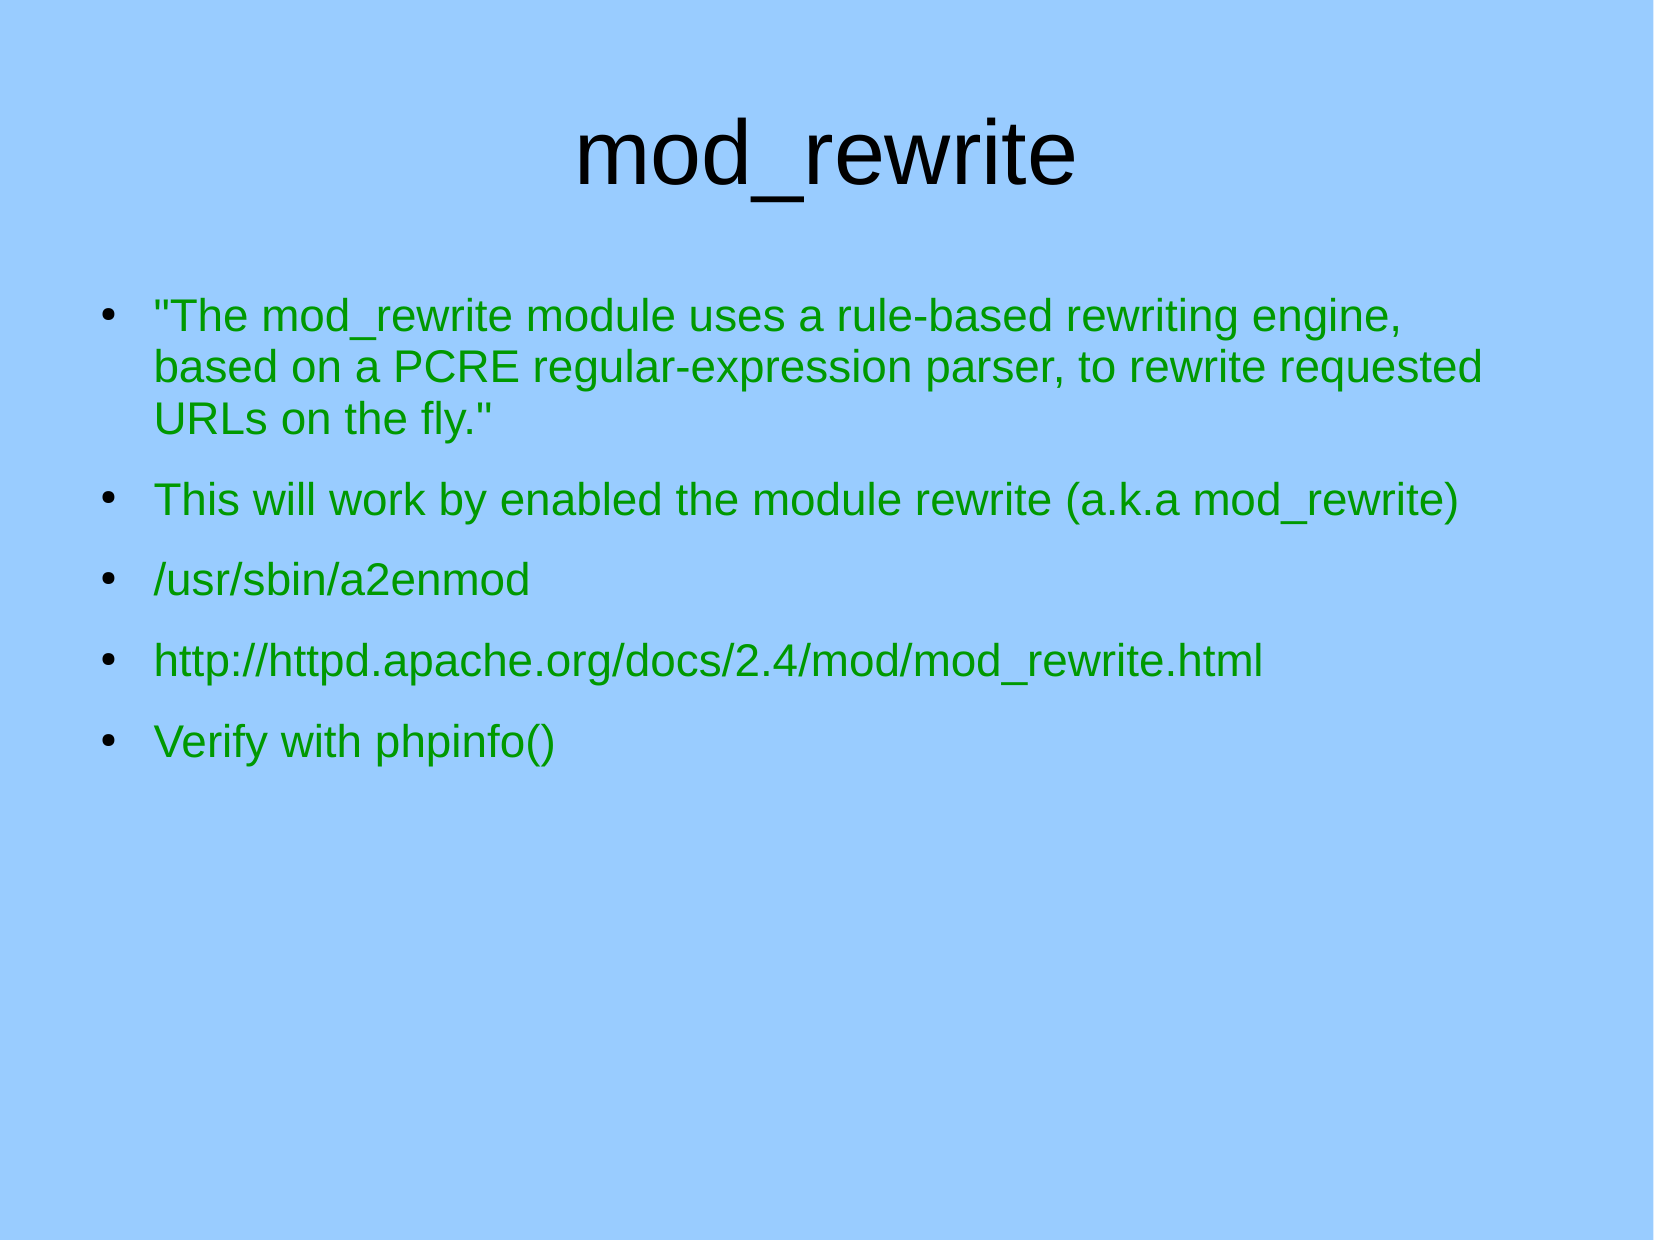

# mod_rewrite
"The mod_rewrite module uses a rule-based rewriting engine, based on a PCRE regular-expression parser, to rewrite requested URLs on the fly."
This will work by enabled the module rewrite (a.k.a mod_rewrite)
/usr/sbin/a2enmod
http://httpd.apache.org/docs/2.4/mod/mod_rewrite.html
Verify with phpinfo()